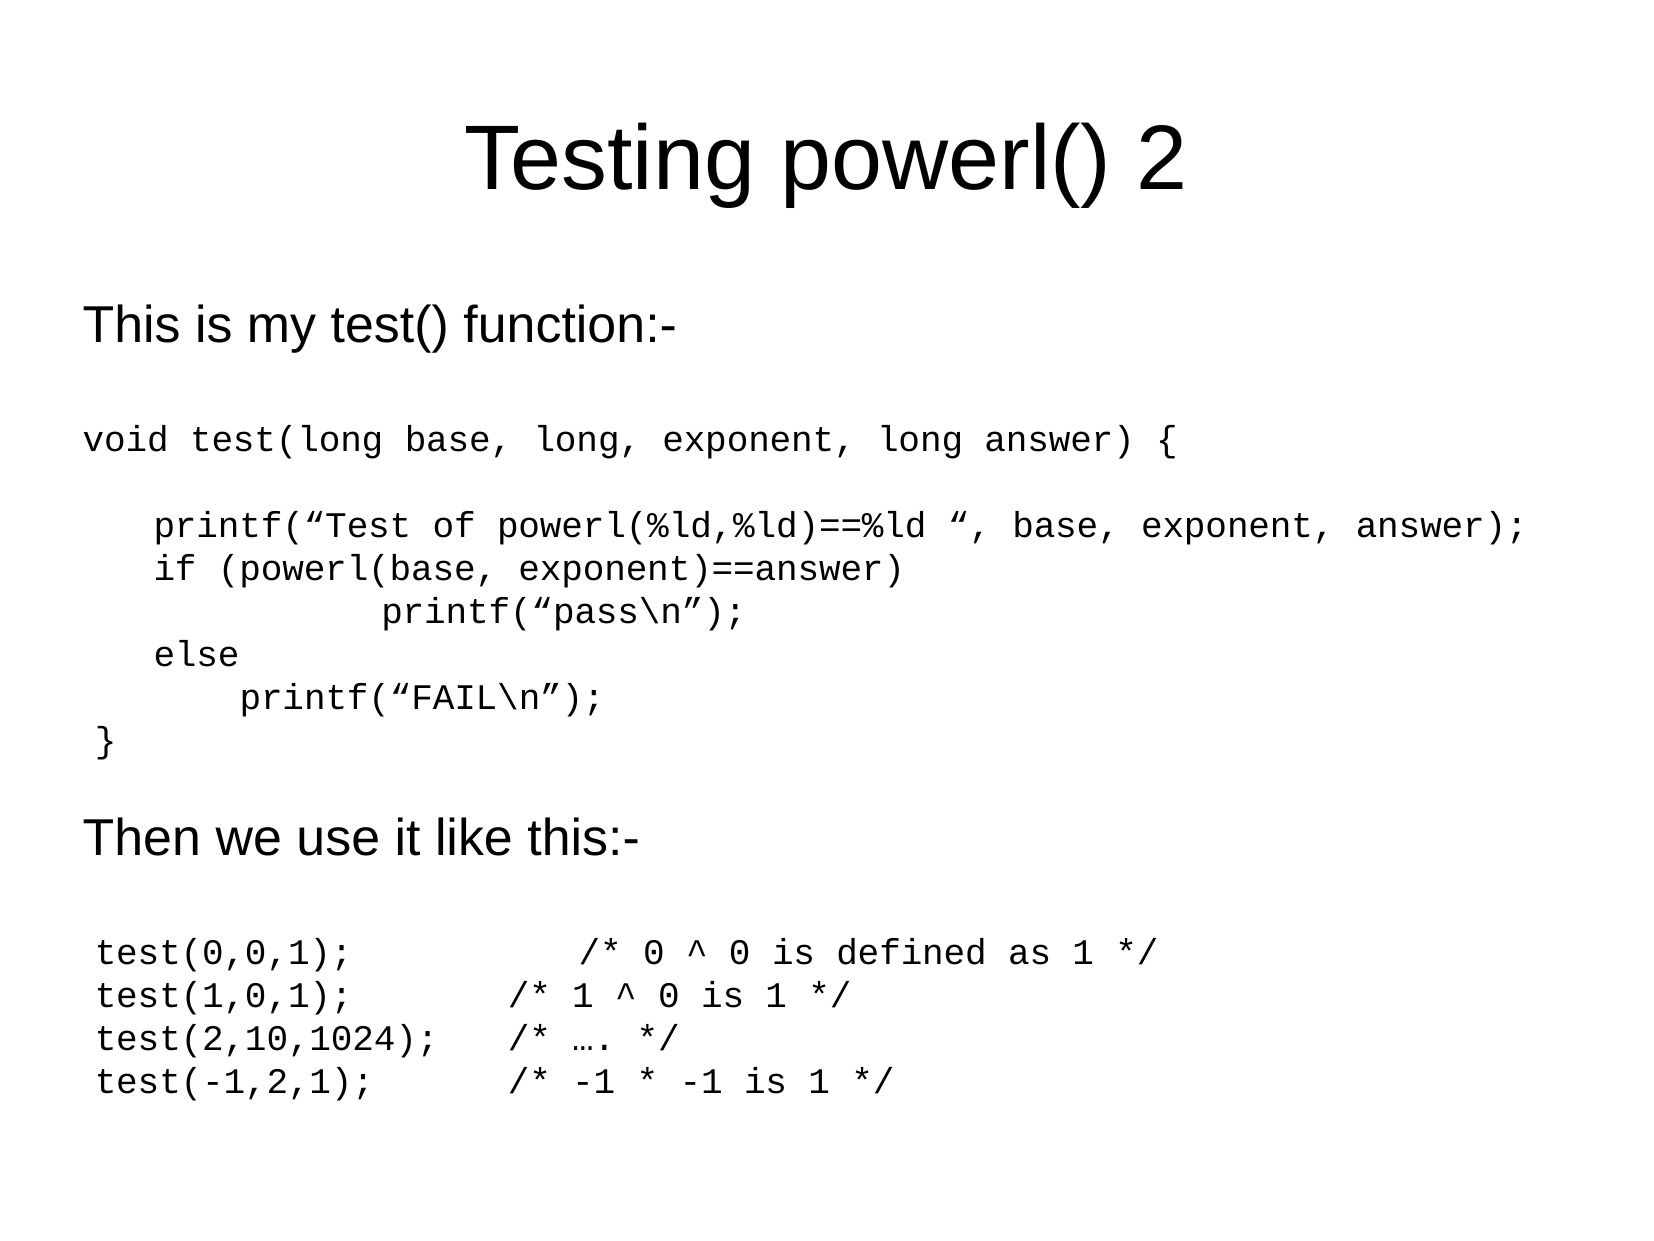

# Testing powerl() 2
This is my test() function:-
void test(long base, long, exponent, long answer) {
	printf(“Test of powerl(%ld,%ld)==%ld “, base, exponent, answer);
	if (powerl(base, exponent)==answer)
			 printf(“pass\n”);
	else
	 printf(“FAIL\n”);
}
Then we use it like this:-
test(0,0,1);				/* 0 ^ 0 is defined as 1 */
test(1,0,1); 		/* 1 ^ 0 is 1 */
test(2,10,1024);	/* …. */
test(-1,2,1);		/* -1 * -1 is 1 */